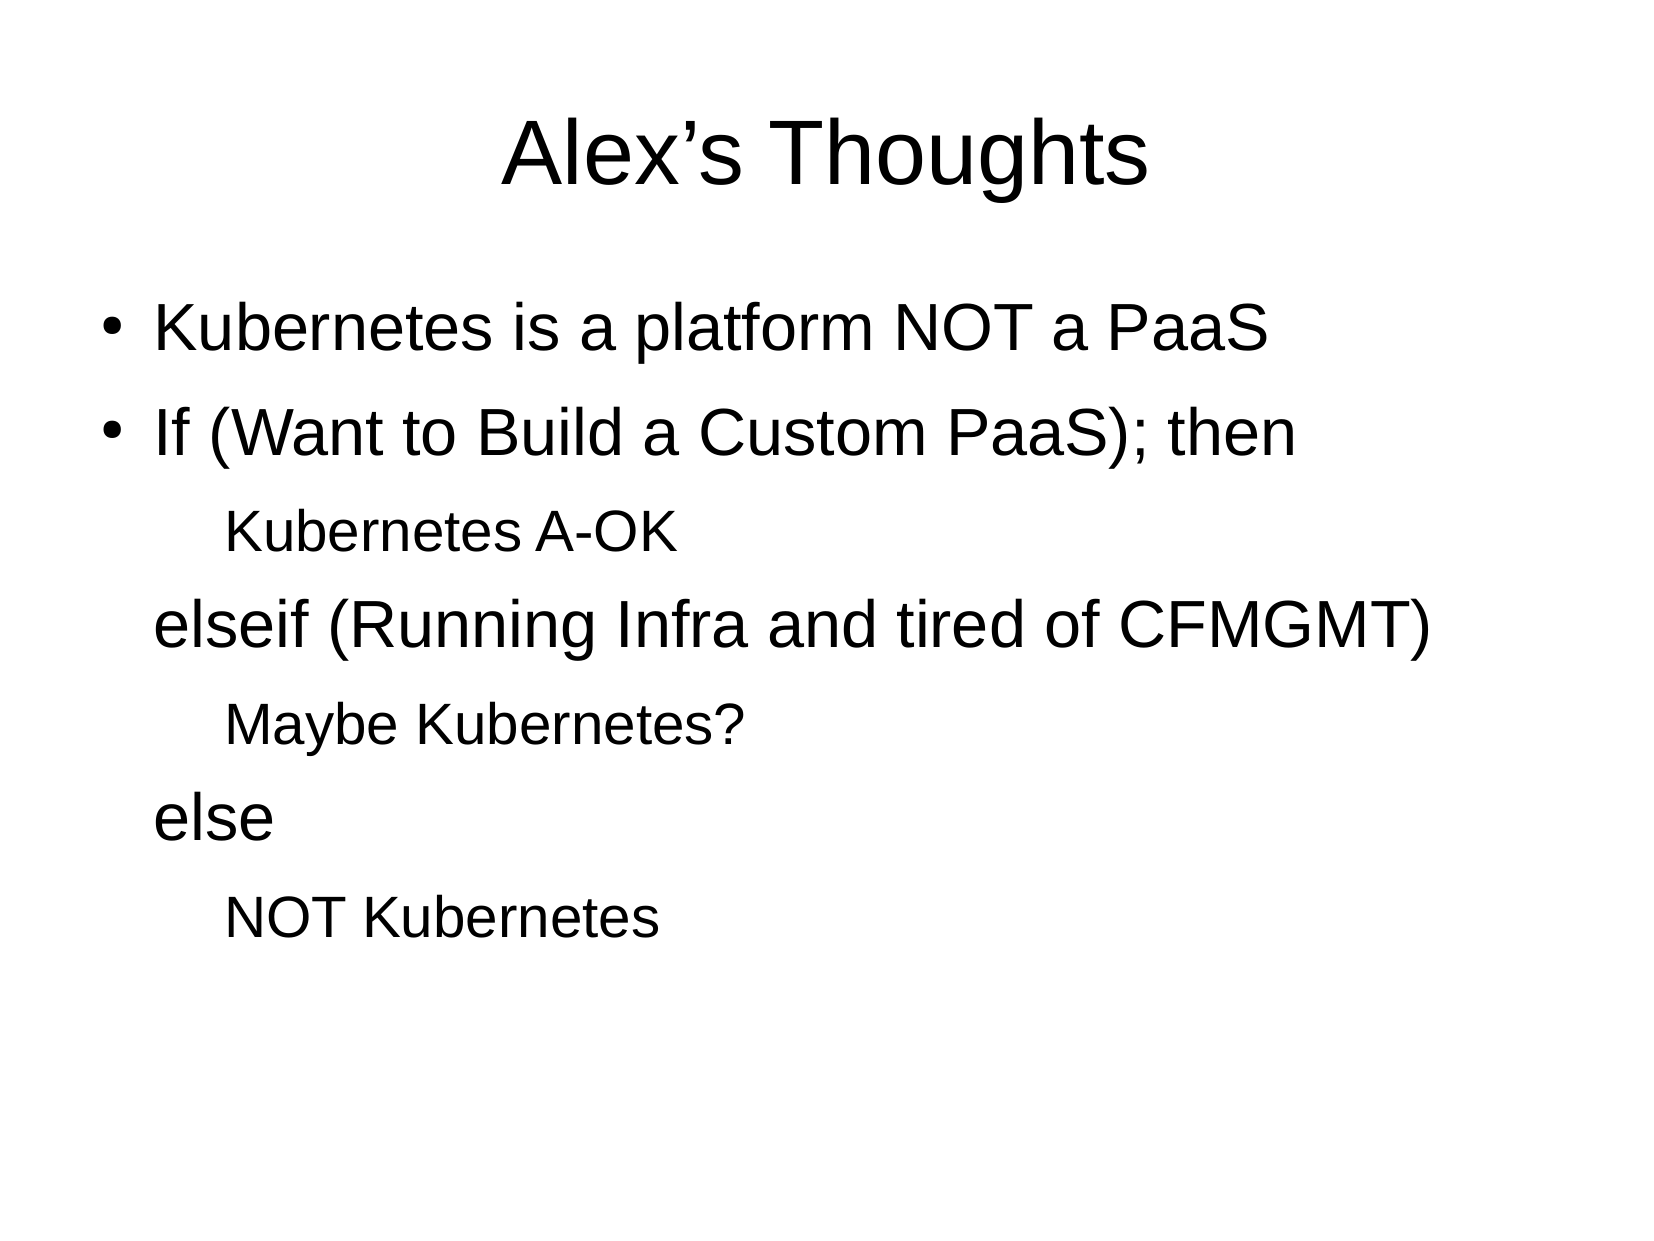

# Alex’s Thoughts
Kubernetes is a platform NOT a PaaS
If (Want to Build a Custom PaaS); then
Kubernetes A-OK
elseif (Running Infra and tired of CFMGMT)
Maybe Kubernetes?
else
NOT Kubernetes